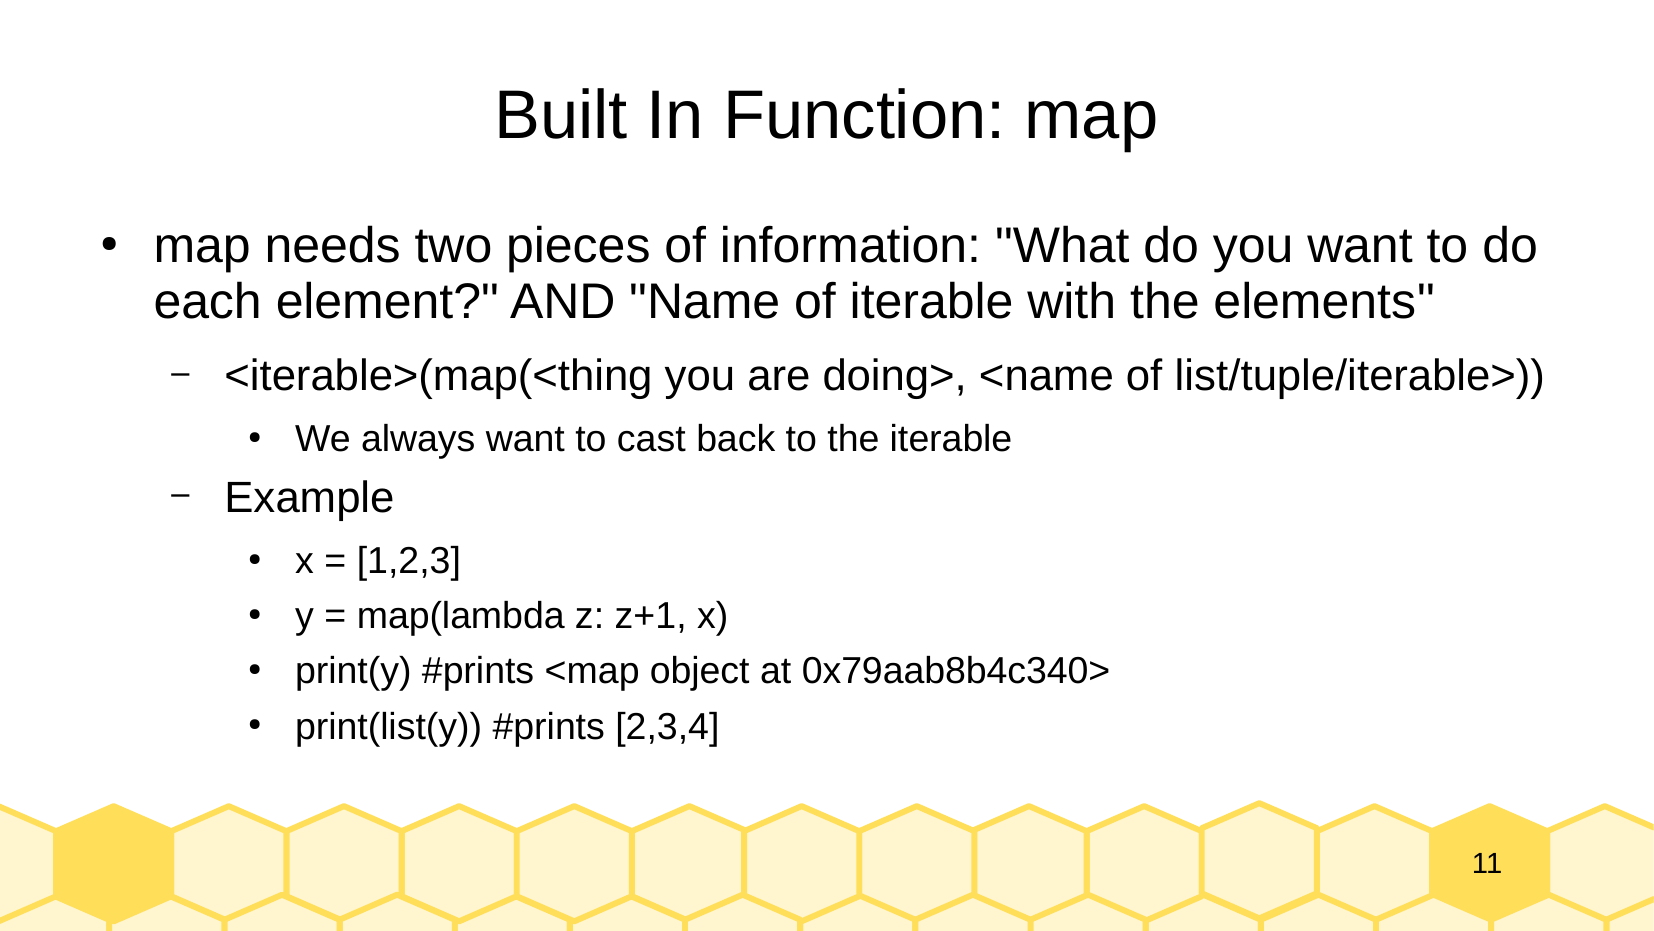

# Built In Function: map
map needs two pieces of information: "What do you want to do each element?" AND "Name of iterable with the elements"
<iterable>(map(<thing you are doing>, <name of list/tuple/iterable>))
We always want to cast back to the iterable
Example
x = [1,2,3]
y = map(lambda z: z+1, x)
print(y) #prints <map object at 0x79aab8b4c340>
print(list(y)) #prints [2,3,4]